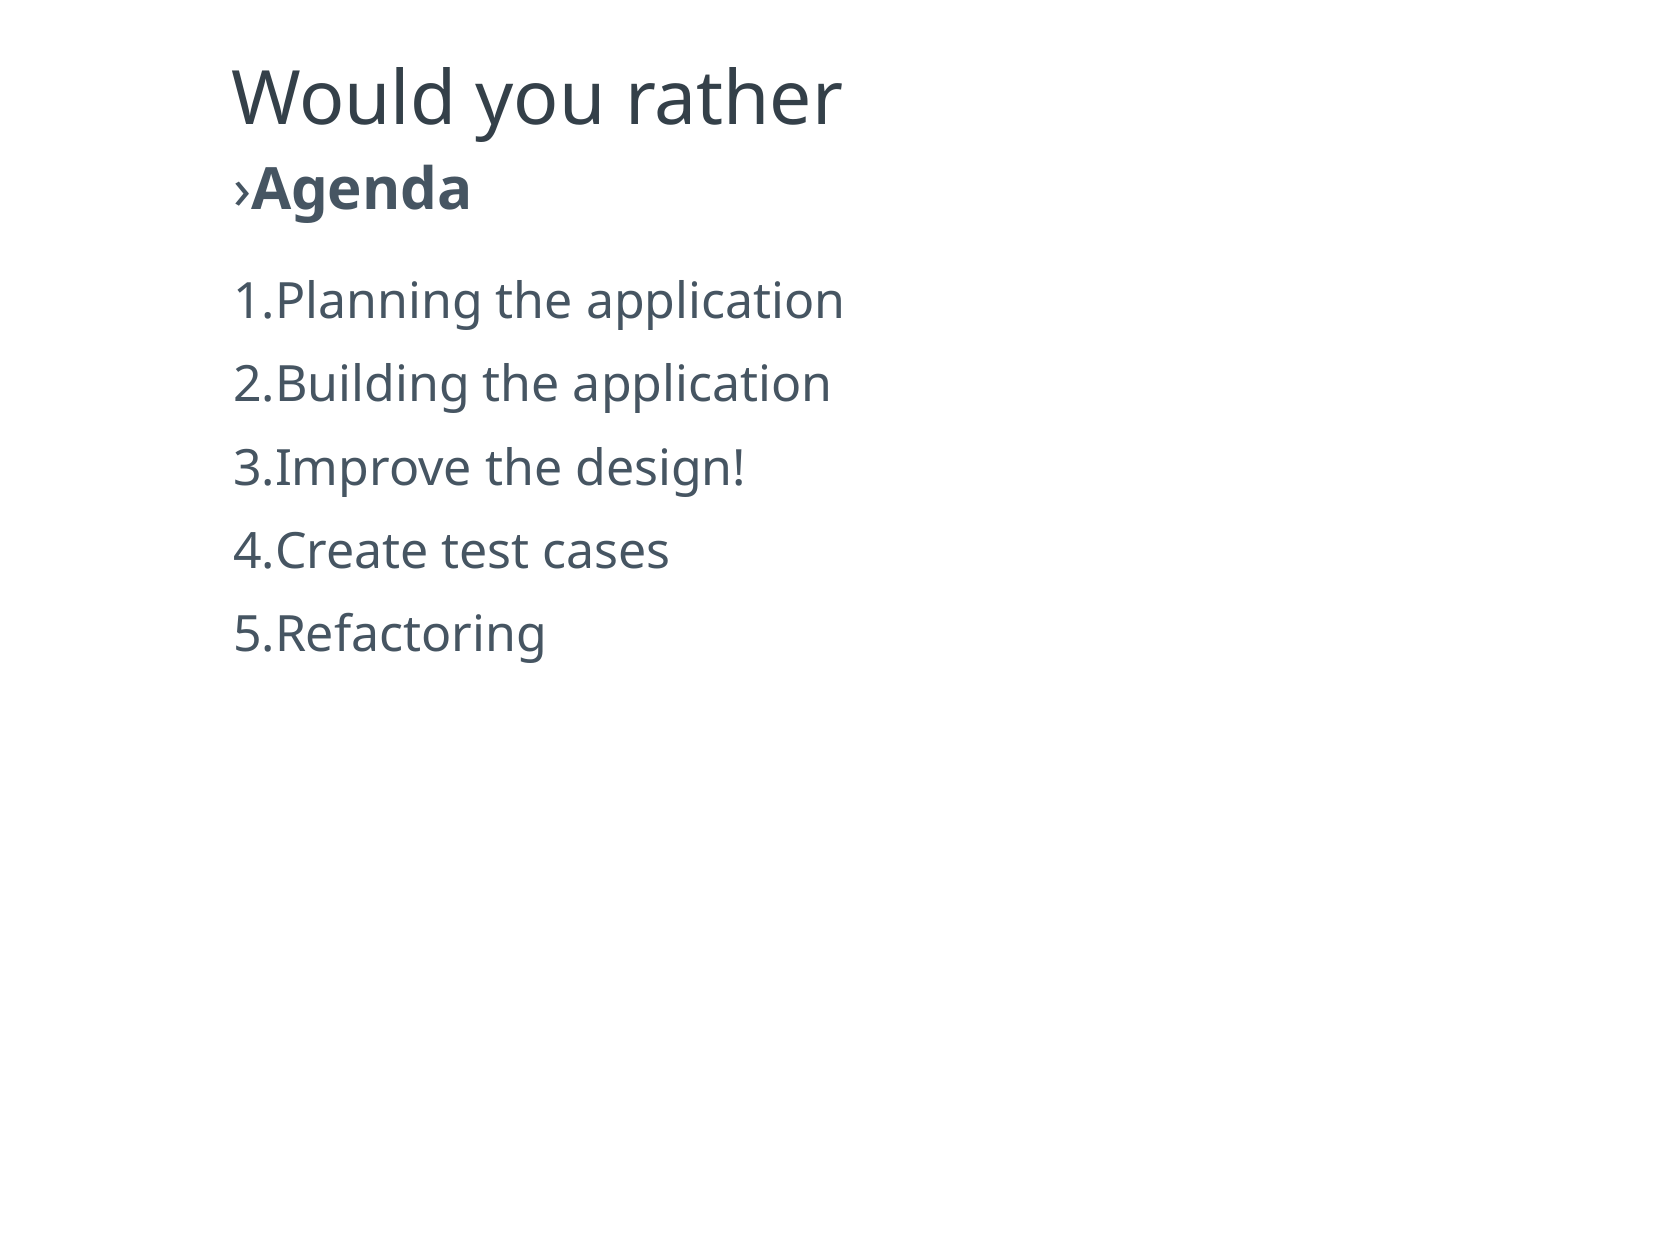

# Would you rather
Agenda
Planning the application
Building the application
Improve the design!
Create test cases
Refactoring